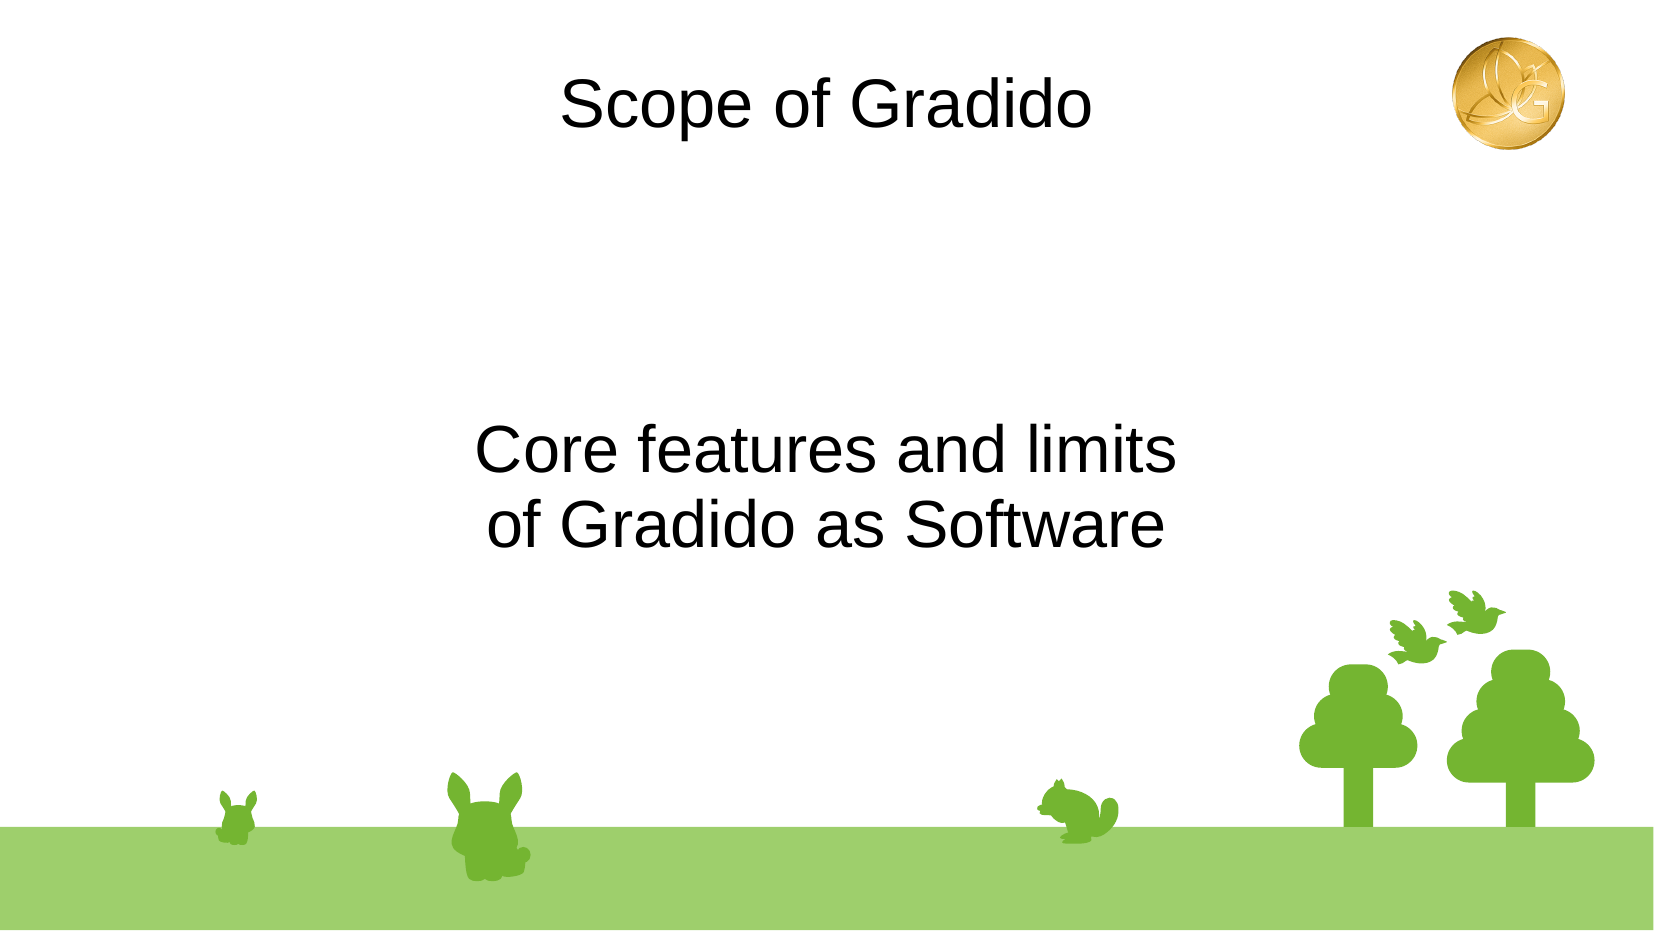

# Scope of Gradido
Core features and limits
of Gradido as Software